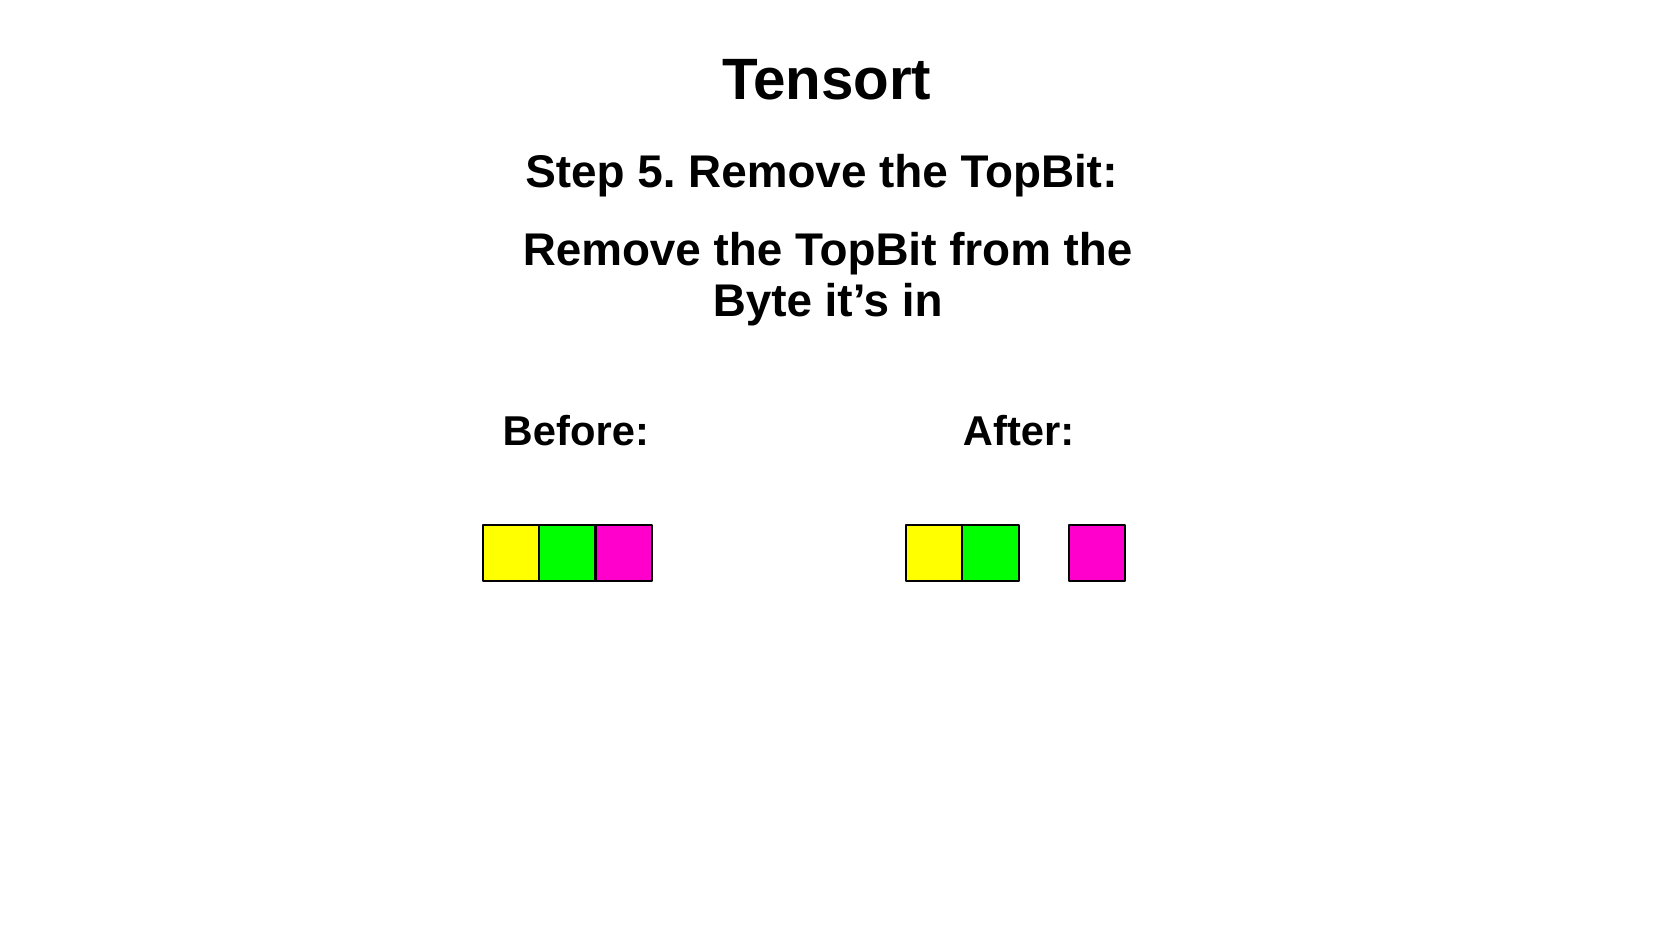

# Tensort
Step 5. Remove the TopBit:
Remove the TopBit from the
Byte it’s in
Before:
After: